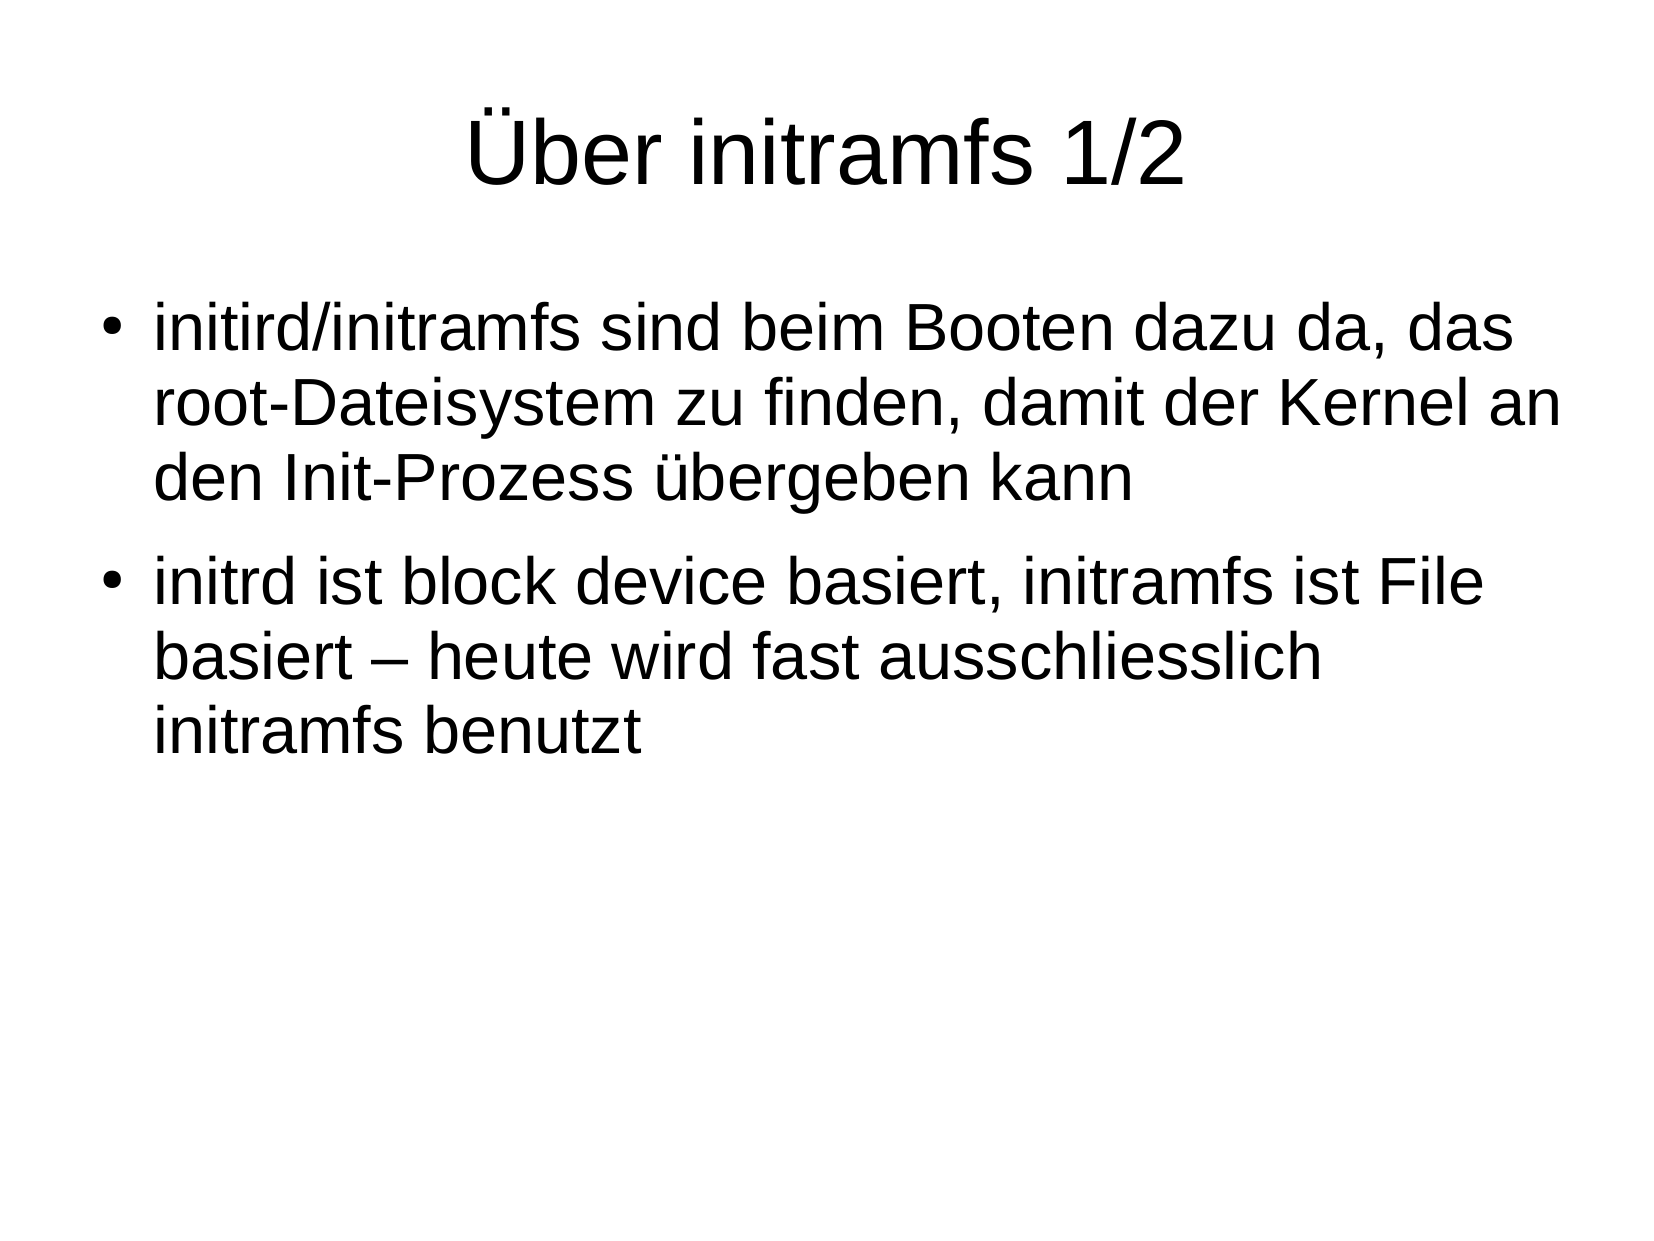

# Über initramfs 1/2
initird/initramfs sind beim Booten dazu da, das root-Dateisystem zu finden, damit der Kernel an den Init-Prozess übergeben kann
initrd ist block device basiert, initramfs ist File basiert – heute wird fast ausschliesslich initramfs benutzt